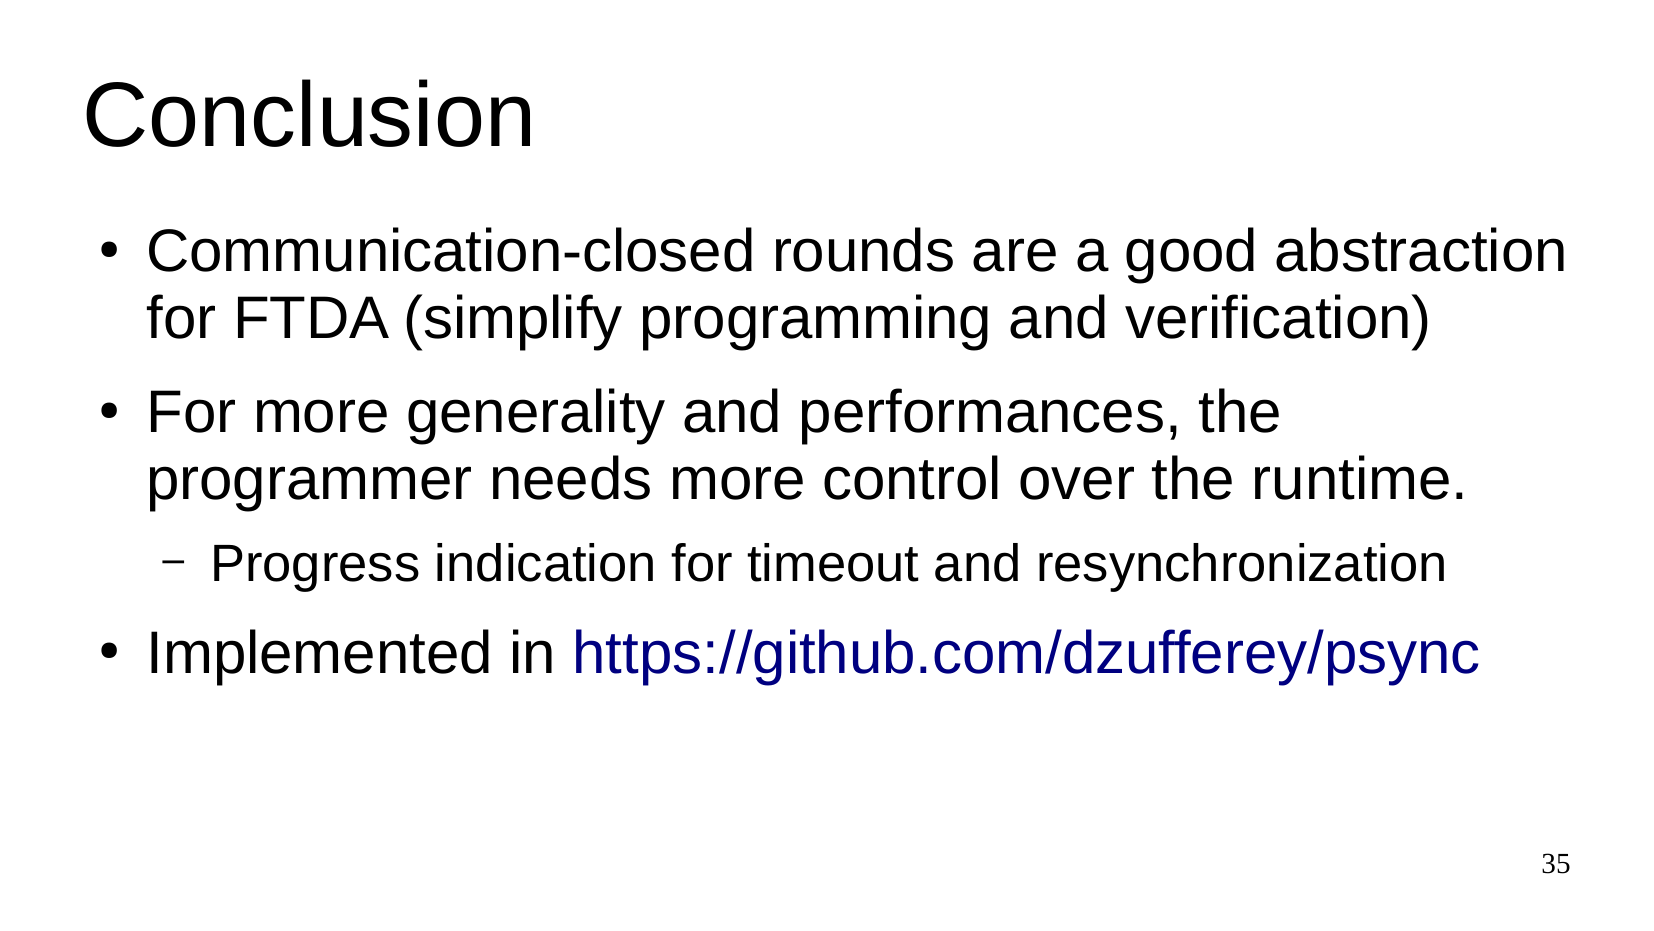

# Conclusion
Communication-closed rounds are a good abstraction for FTDA (simplify programming and verification)
For more generality and performances, the programmer needs more control over the runtime.
Progress indication for timeout and resynchronization
Implemented in https://github.com/dzufferey/psync
35